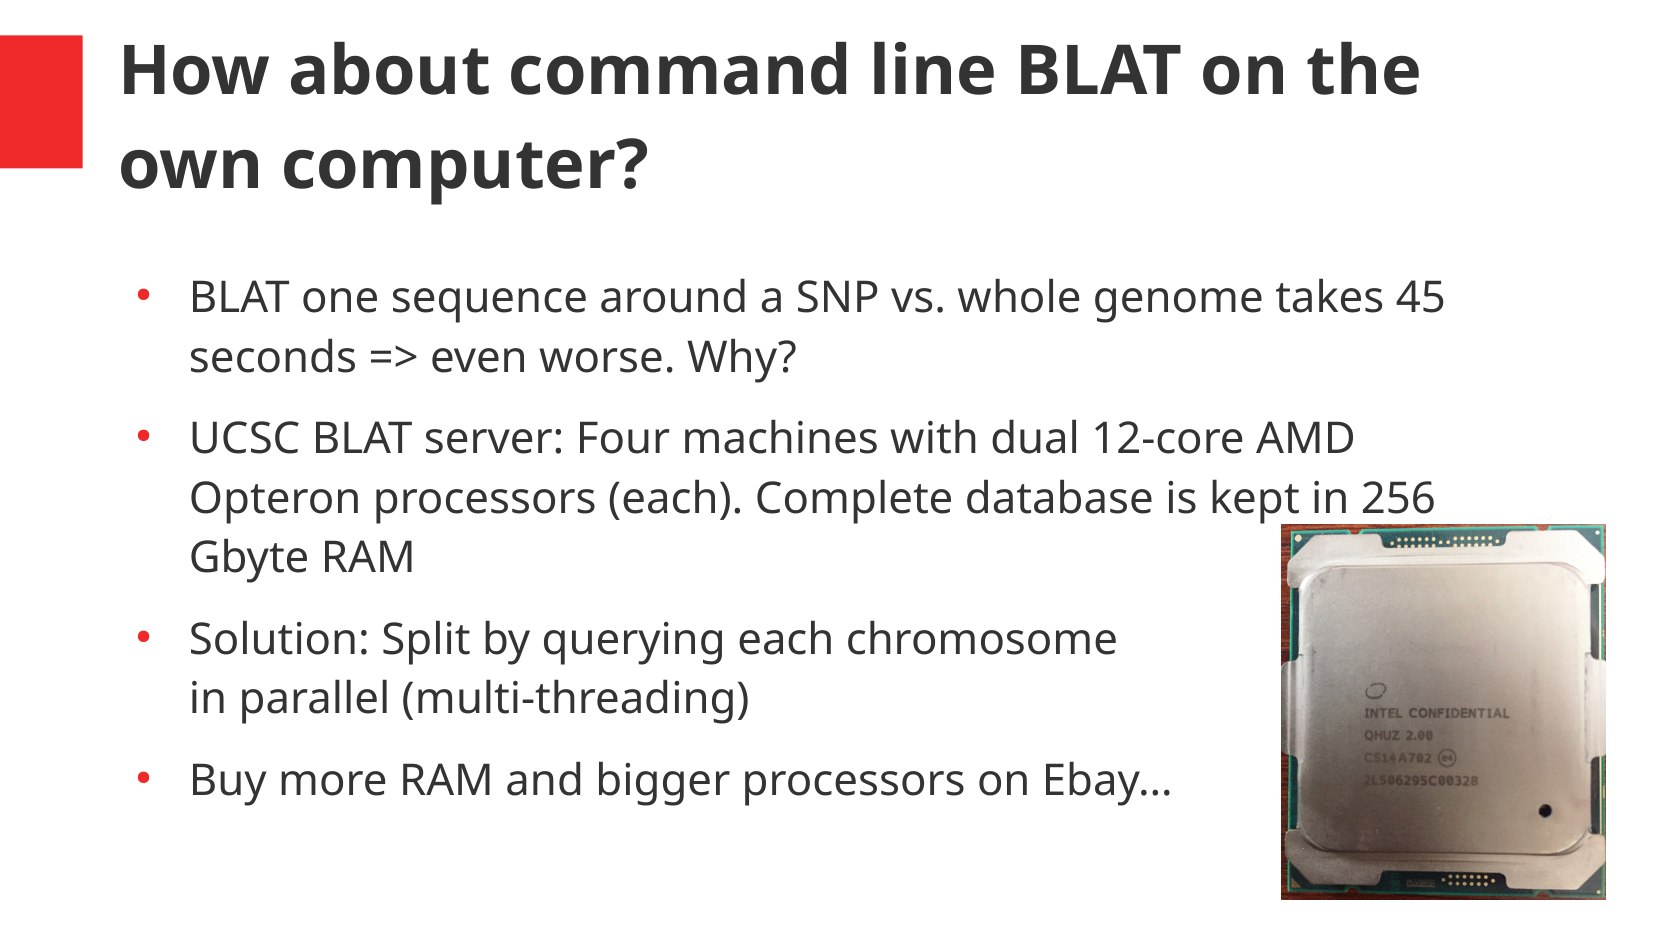

# How about command line BLAT on the own computer?
BLAT one sequence around a SNP vs. whole genome takes 45 seconds => even worse. Why?
UCSC BLAT server: Four machines with dual 12-core AMD Opteron processors (each). Complete database is kept in 256 Gbyte RAM
Solution: Split by querying each chromosome
in parallel (multi-threading)
Buy more RAM and bigger processors on Ebay…
10